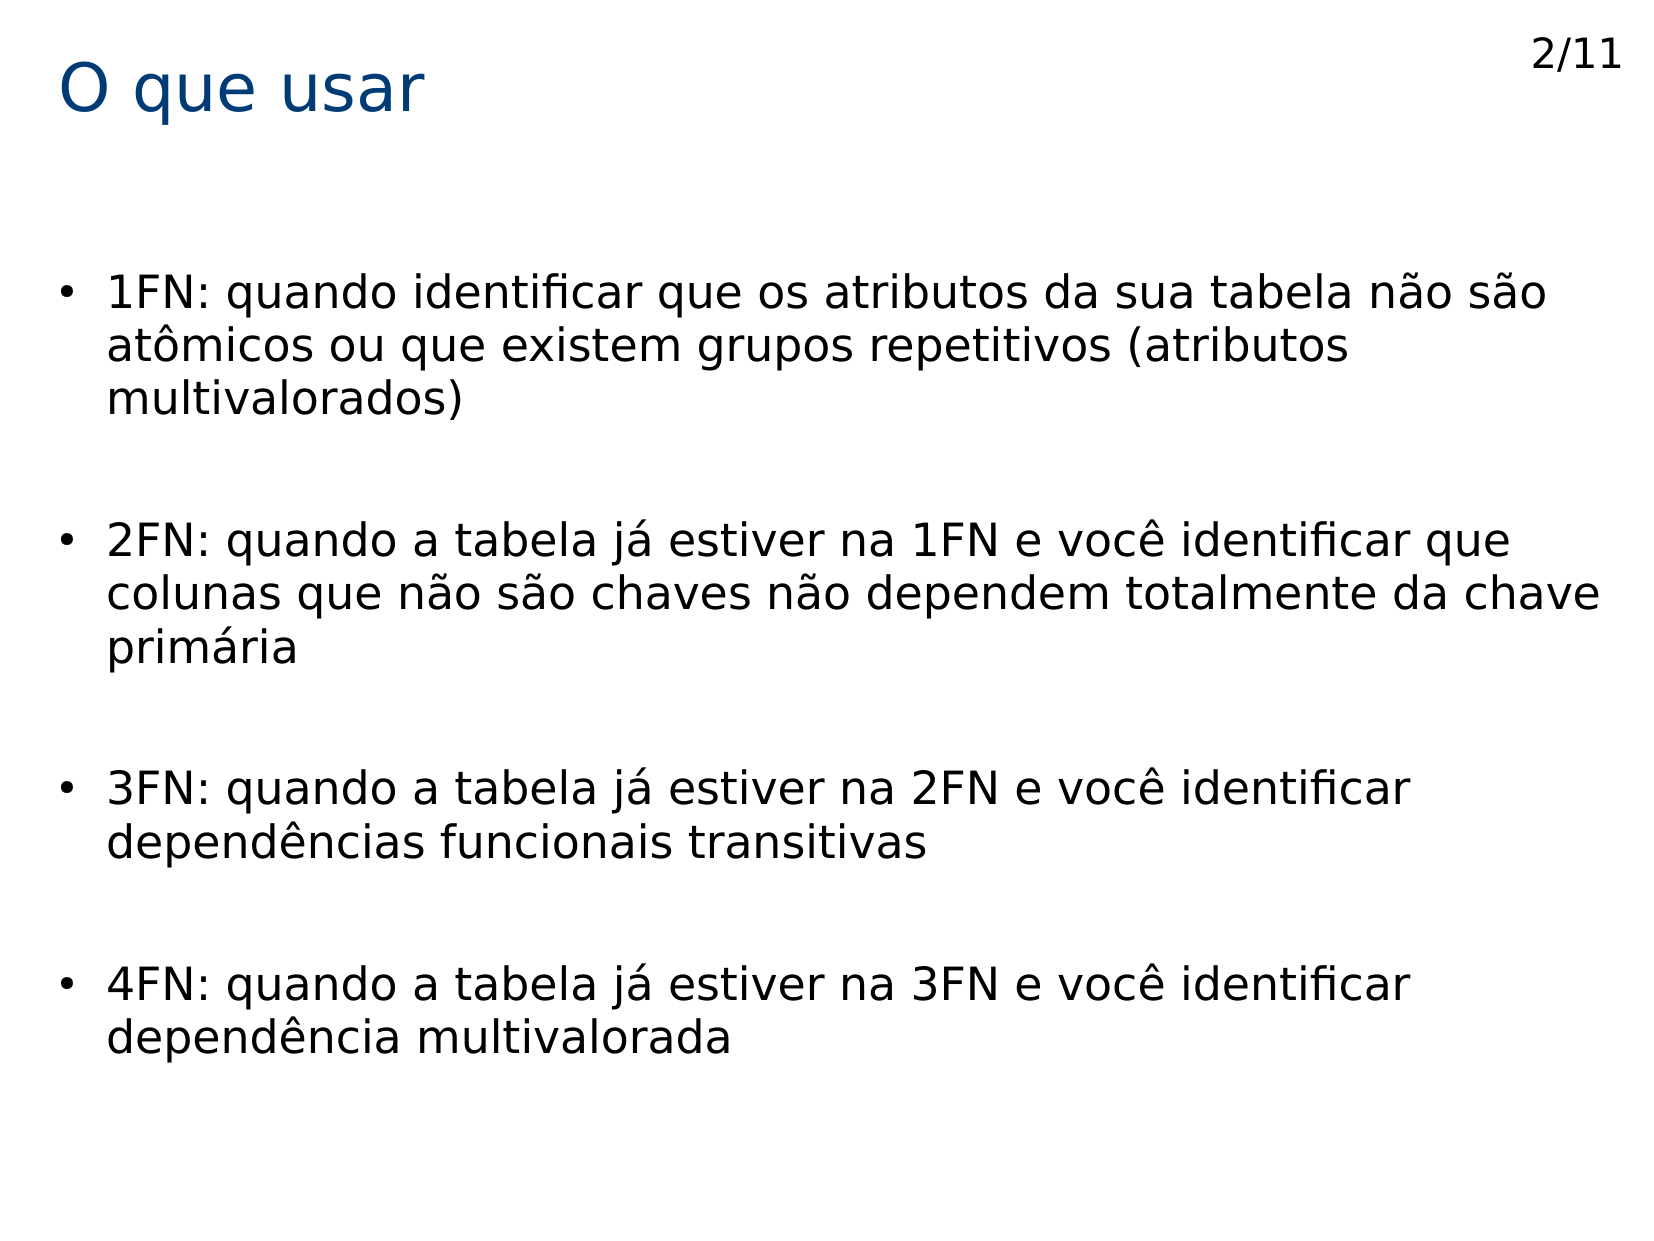

# O que usar
2
1FN: quando identificar que os atributos da sua tabela não são atômicos ou que existem grupos repetitivos (atributos multivalorados)
2FN: quando a tabela já estiver na 1FN e você identificar que colunas que não são chaves não dependem totalmente da chave primária
3FN: quando a tabela já estiver na 2FN e você identificar dependências funcionais transitivas
4FN: quando a tabela já estiver na 3FN e você identificar dependência multivalorada